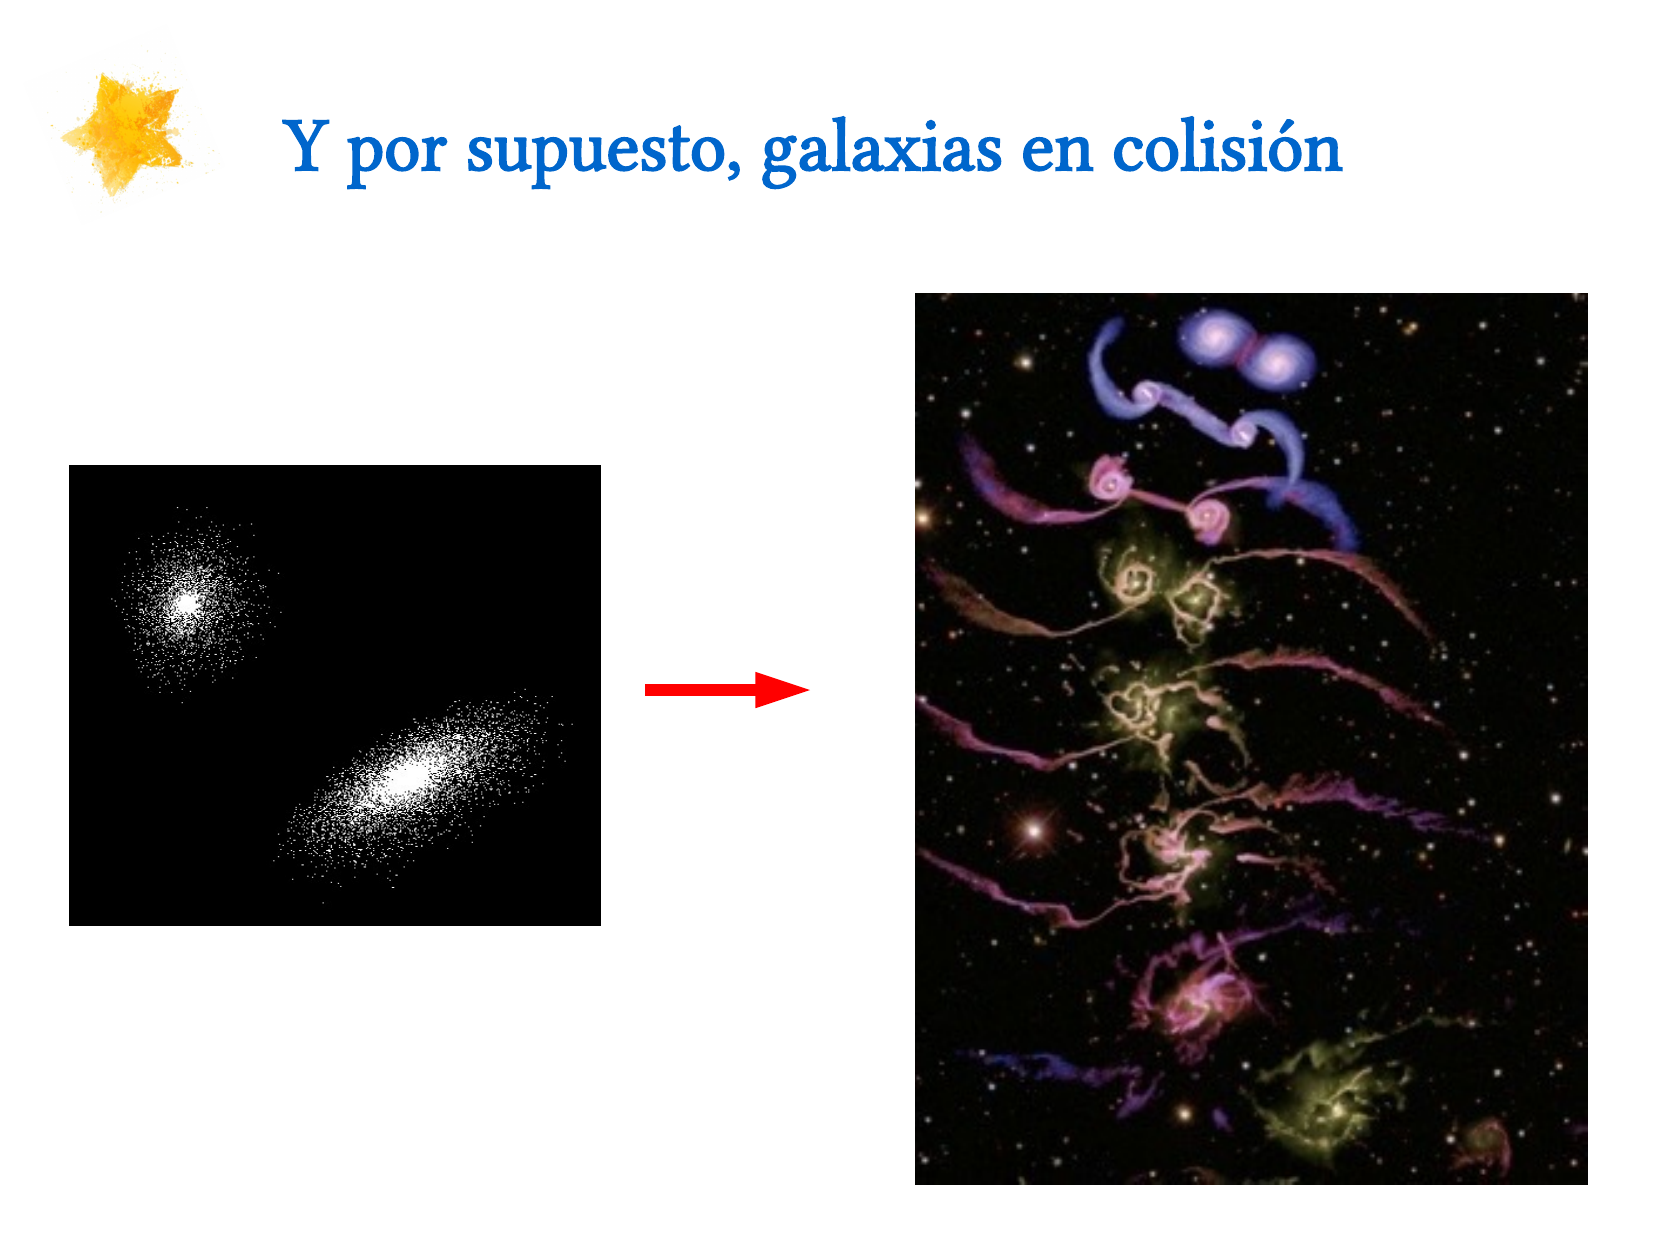

# Y por supuesto, galaxias en colisión
11